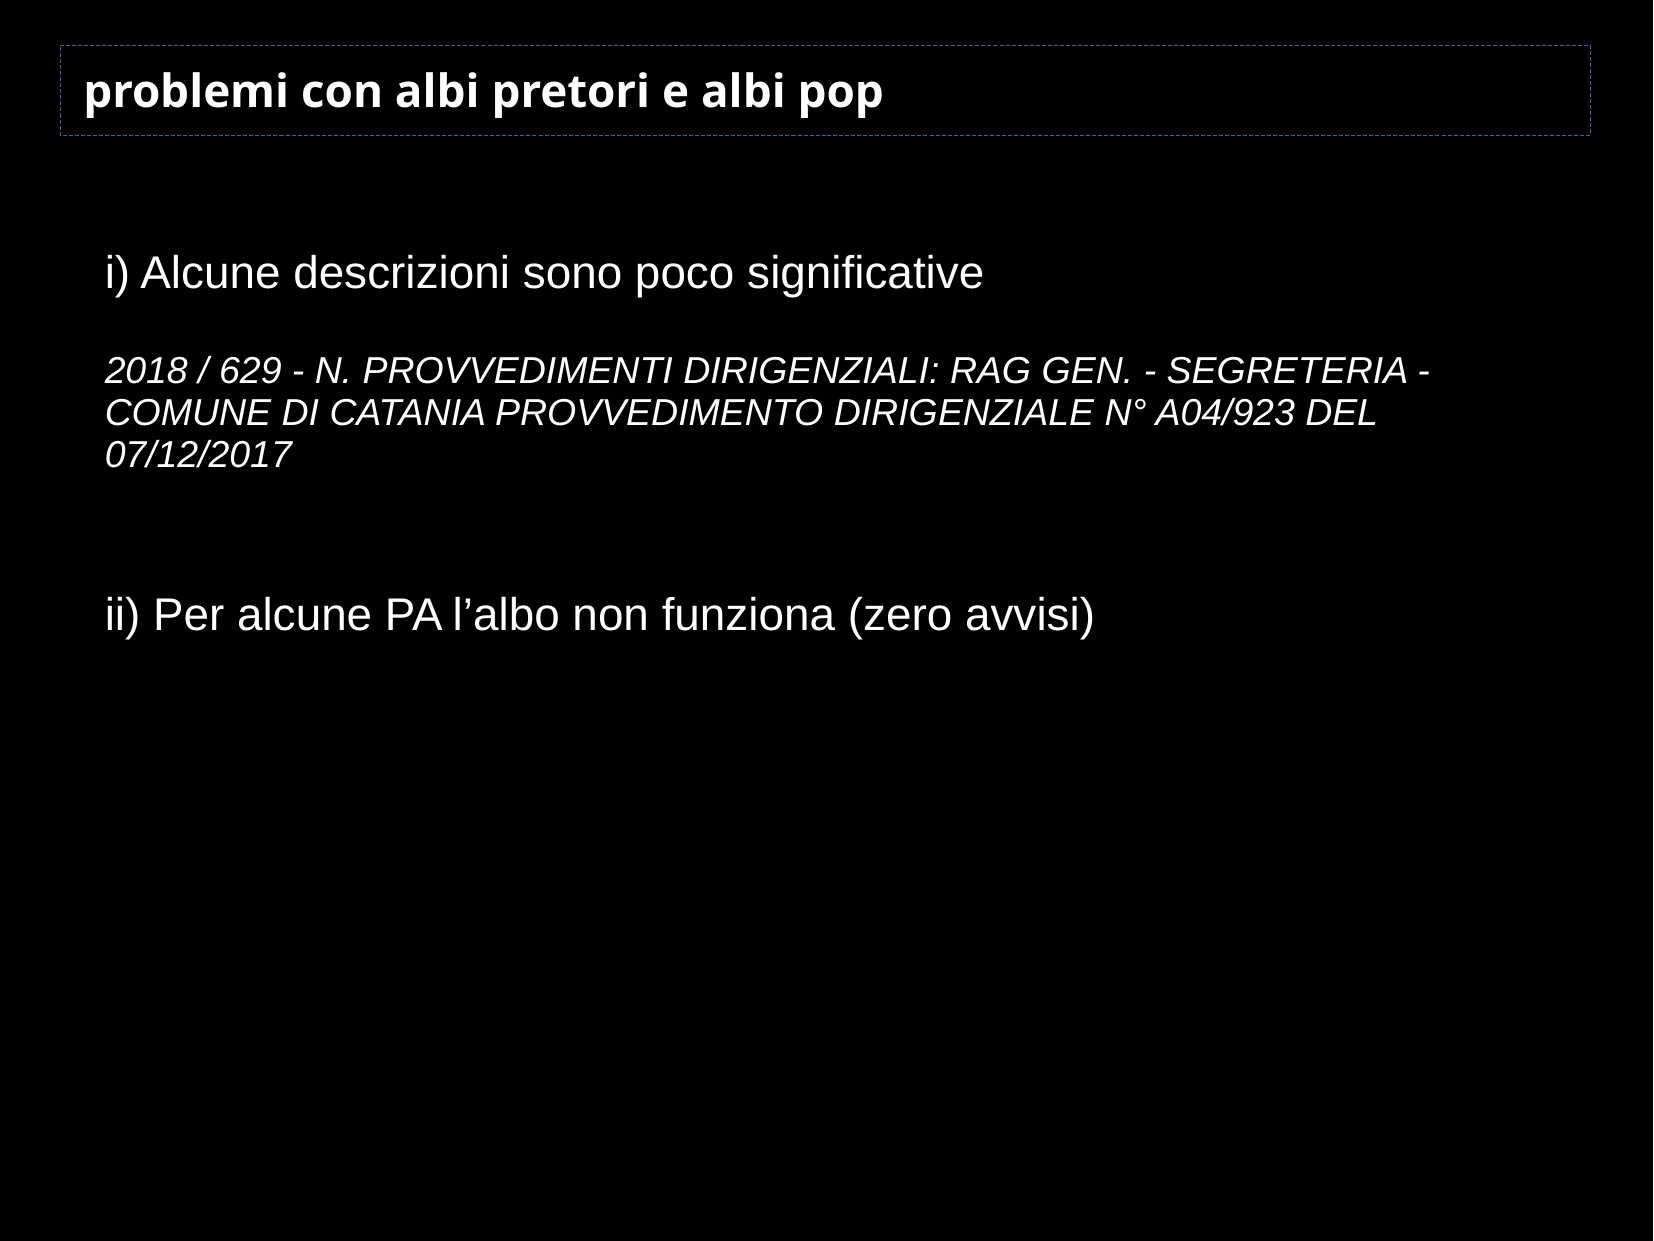

# problemi con albi pretori e albi pop
i) Alcune descrizioni sono poco significative
2018 / 629 - N. PROVVEDIMENTI DIRIGENZIALI: RAG GEN. - SEGRETERIA - COMUNE DI CATANIA PROVVEDIMENTO DIRIGENZIALE N° A04/923 DEL 07/12/2017
ii) Per alcune PA l’albo non funziona (zero avvisi)